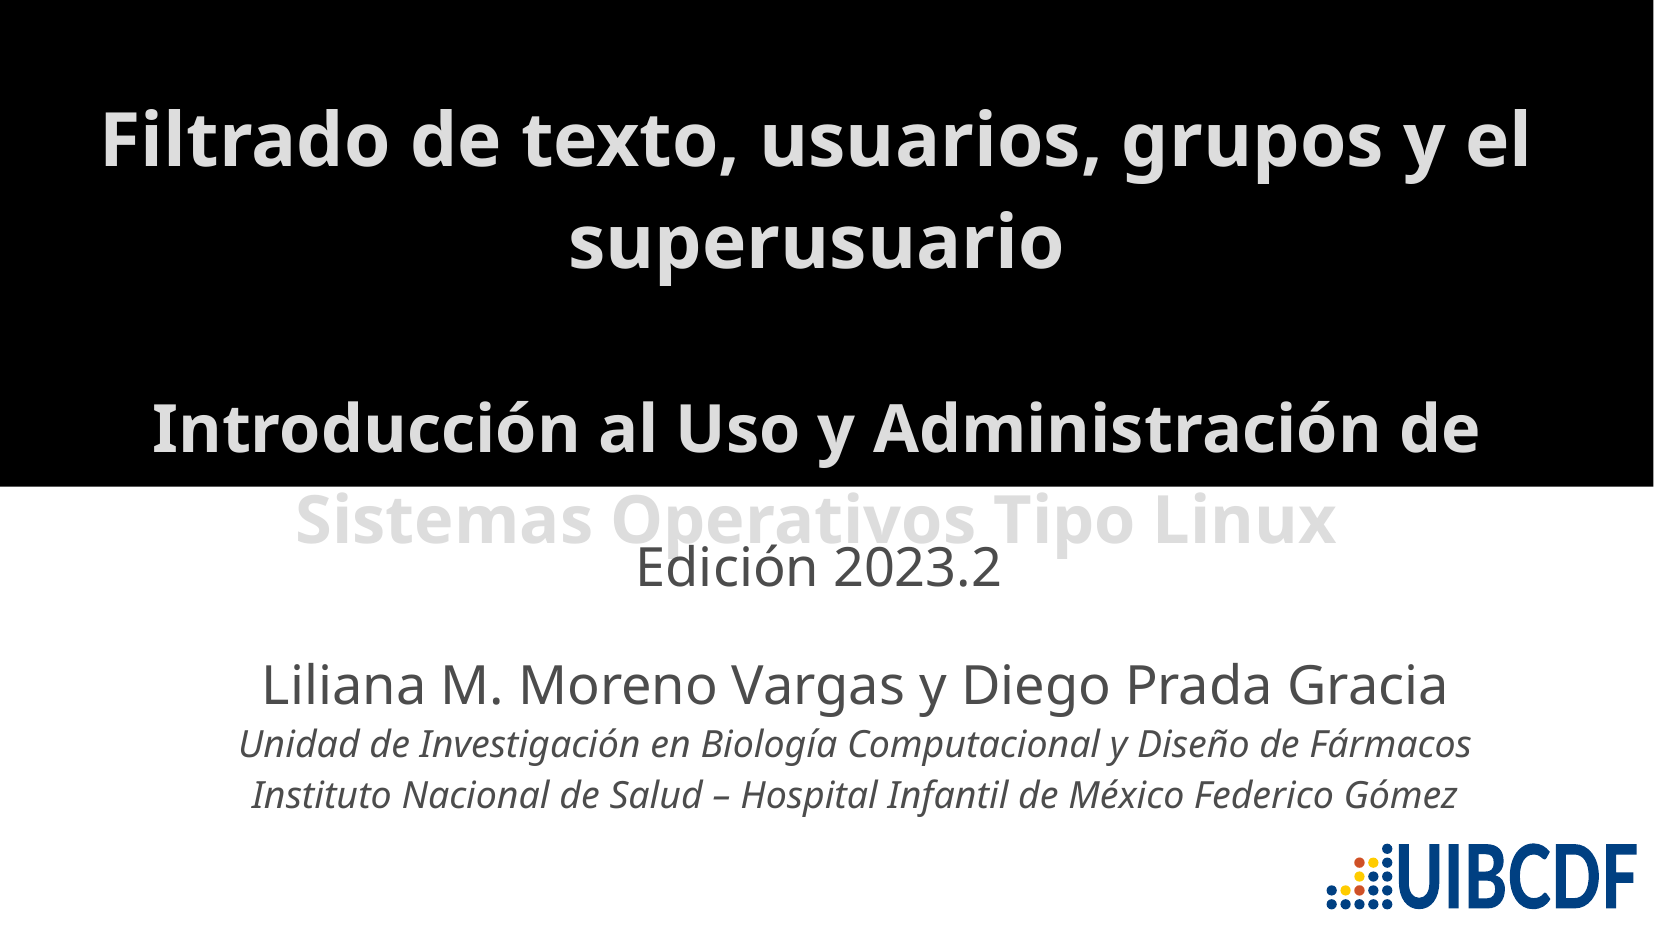

Filtrado de texto, usuarios, grupos y el superusuario
Introducción al Uso y Administración de Sistemas Operativos Tipo Linux
Edición 2023.2
Liliana M. Moreno Vargas y Diego Prada Gracia
Unidad de Investigación en Biología Computacional y Diseño de Fármacos
Instituto Nacional de Salud – Hospital Infantil de México Federico Gómez